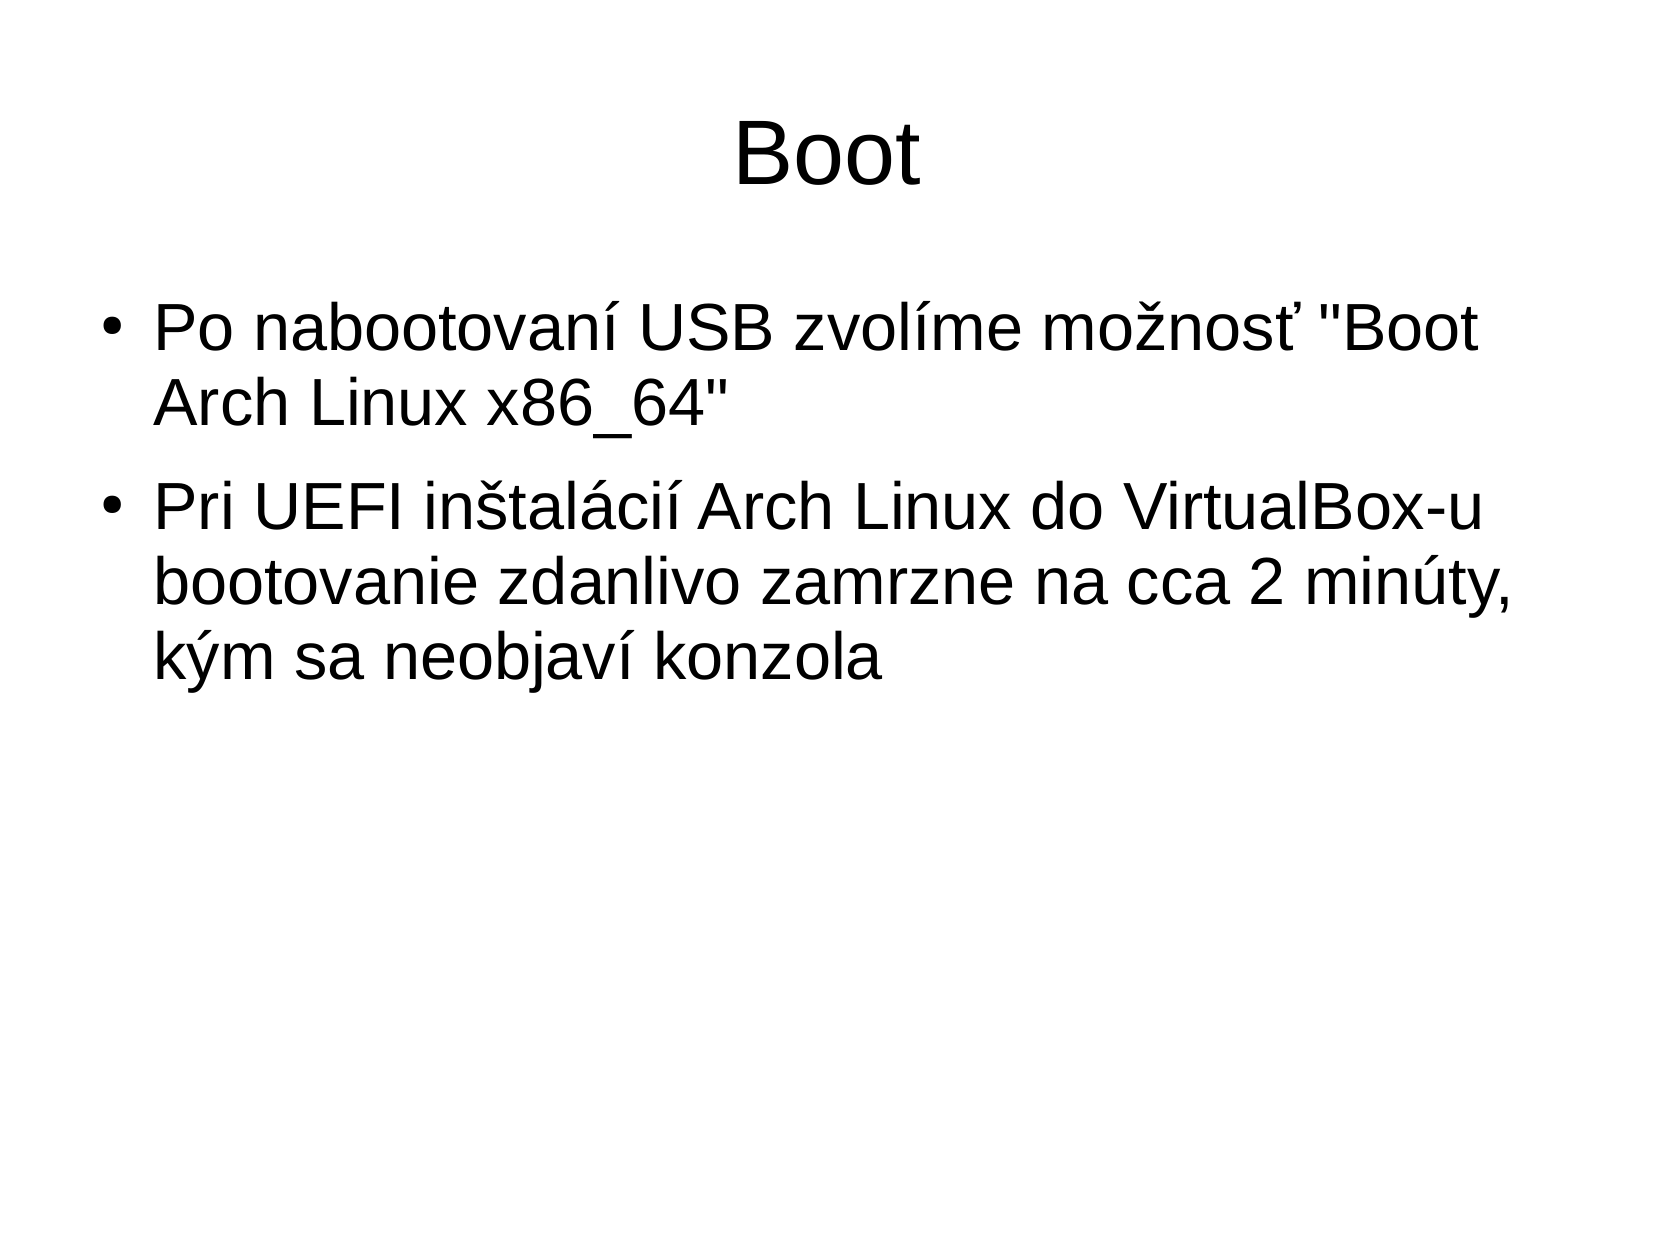

# Boot
Po nabootovaní USB zvolíme možnosť "Boot Arch Linux x86_64"
Pri UEFI inštalácií Arch Linux do VirtualBox-u bootovanie zdanlivo zamrzne na cca 2 minúty, kým sa neobjaví konzola